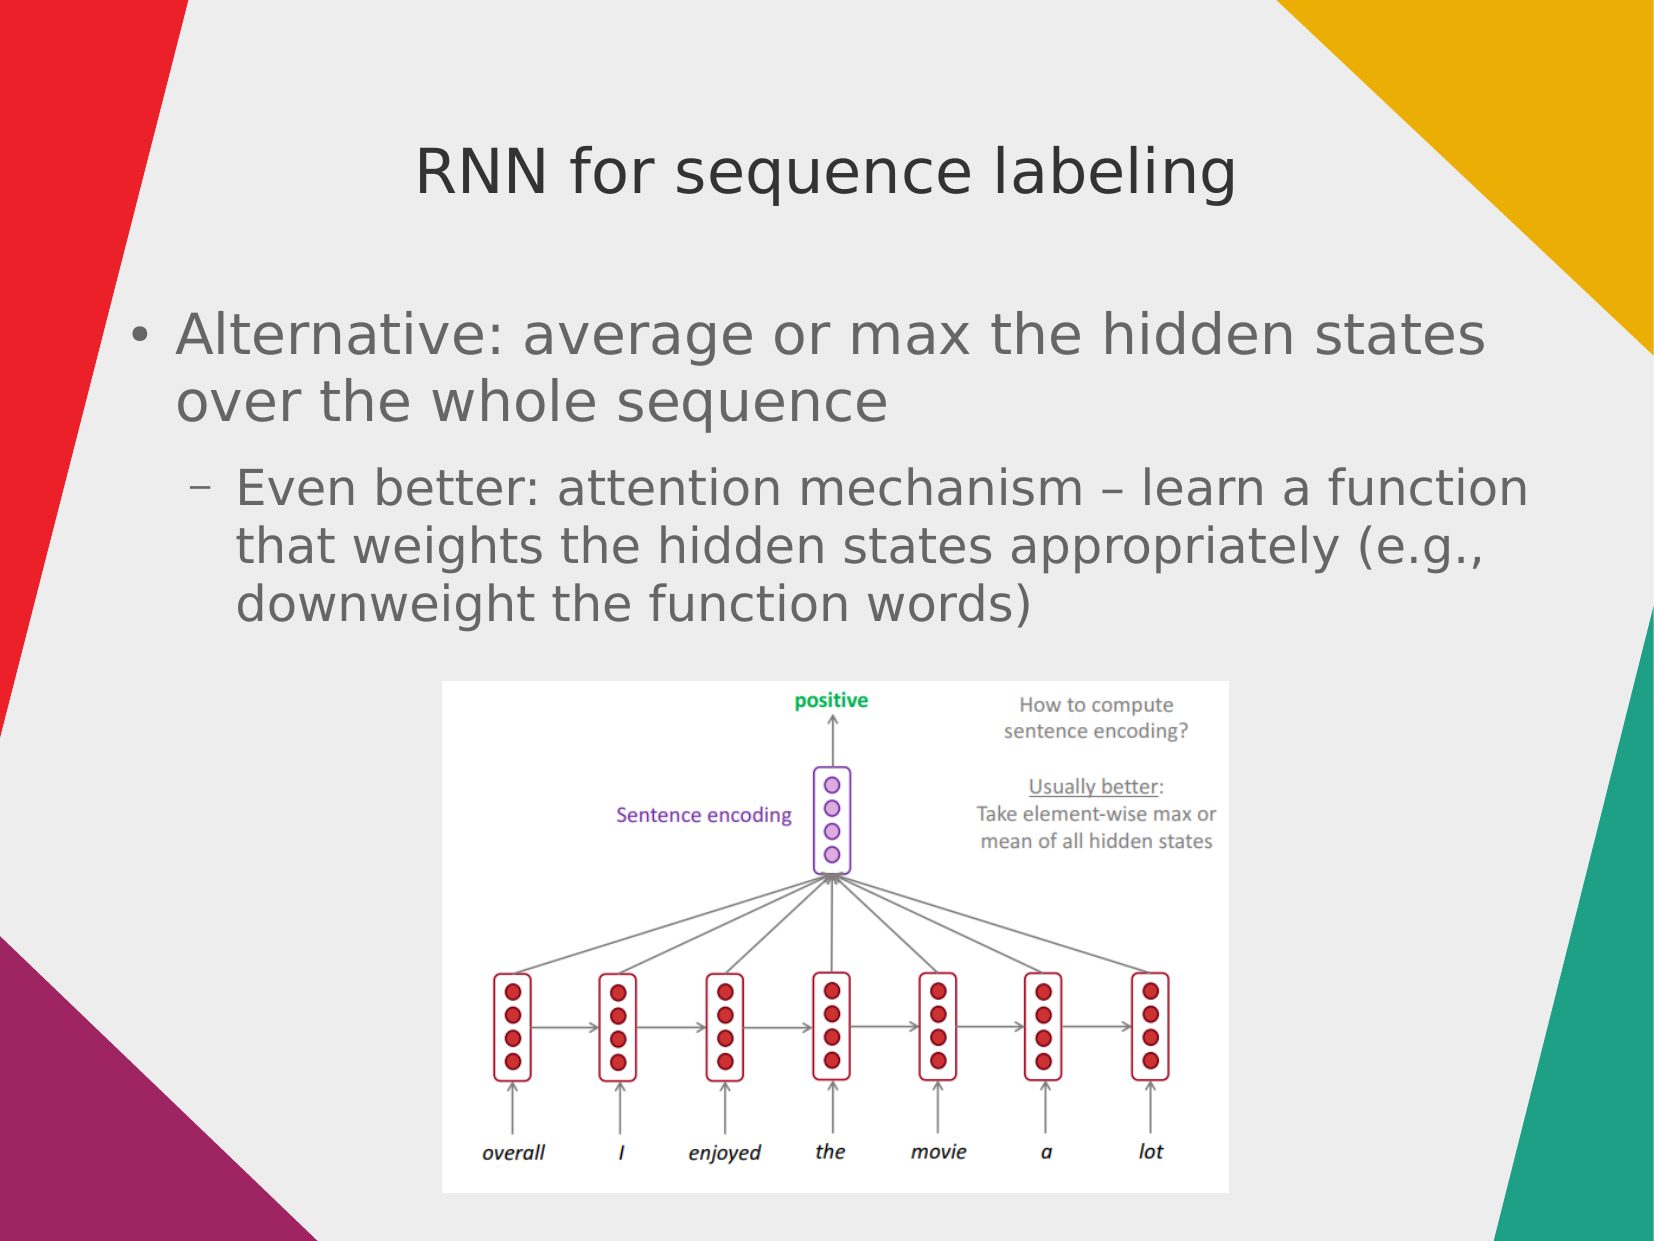

# RNN for sequence labeling
Alternative: average or max the hidden states over the whole sequence
Even better: attention mechanism – learn a function that weights the hidden states appropriately (e.g., downweight the function words)